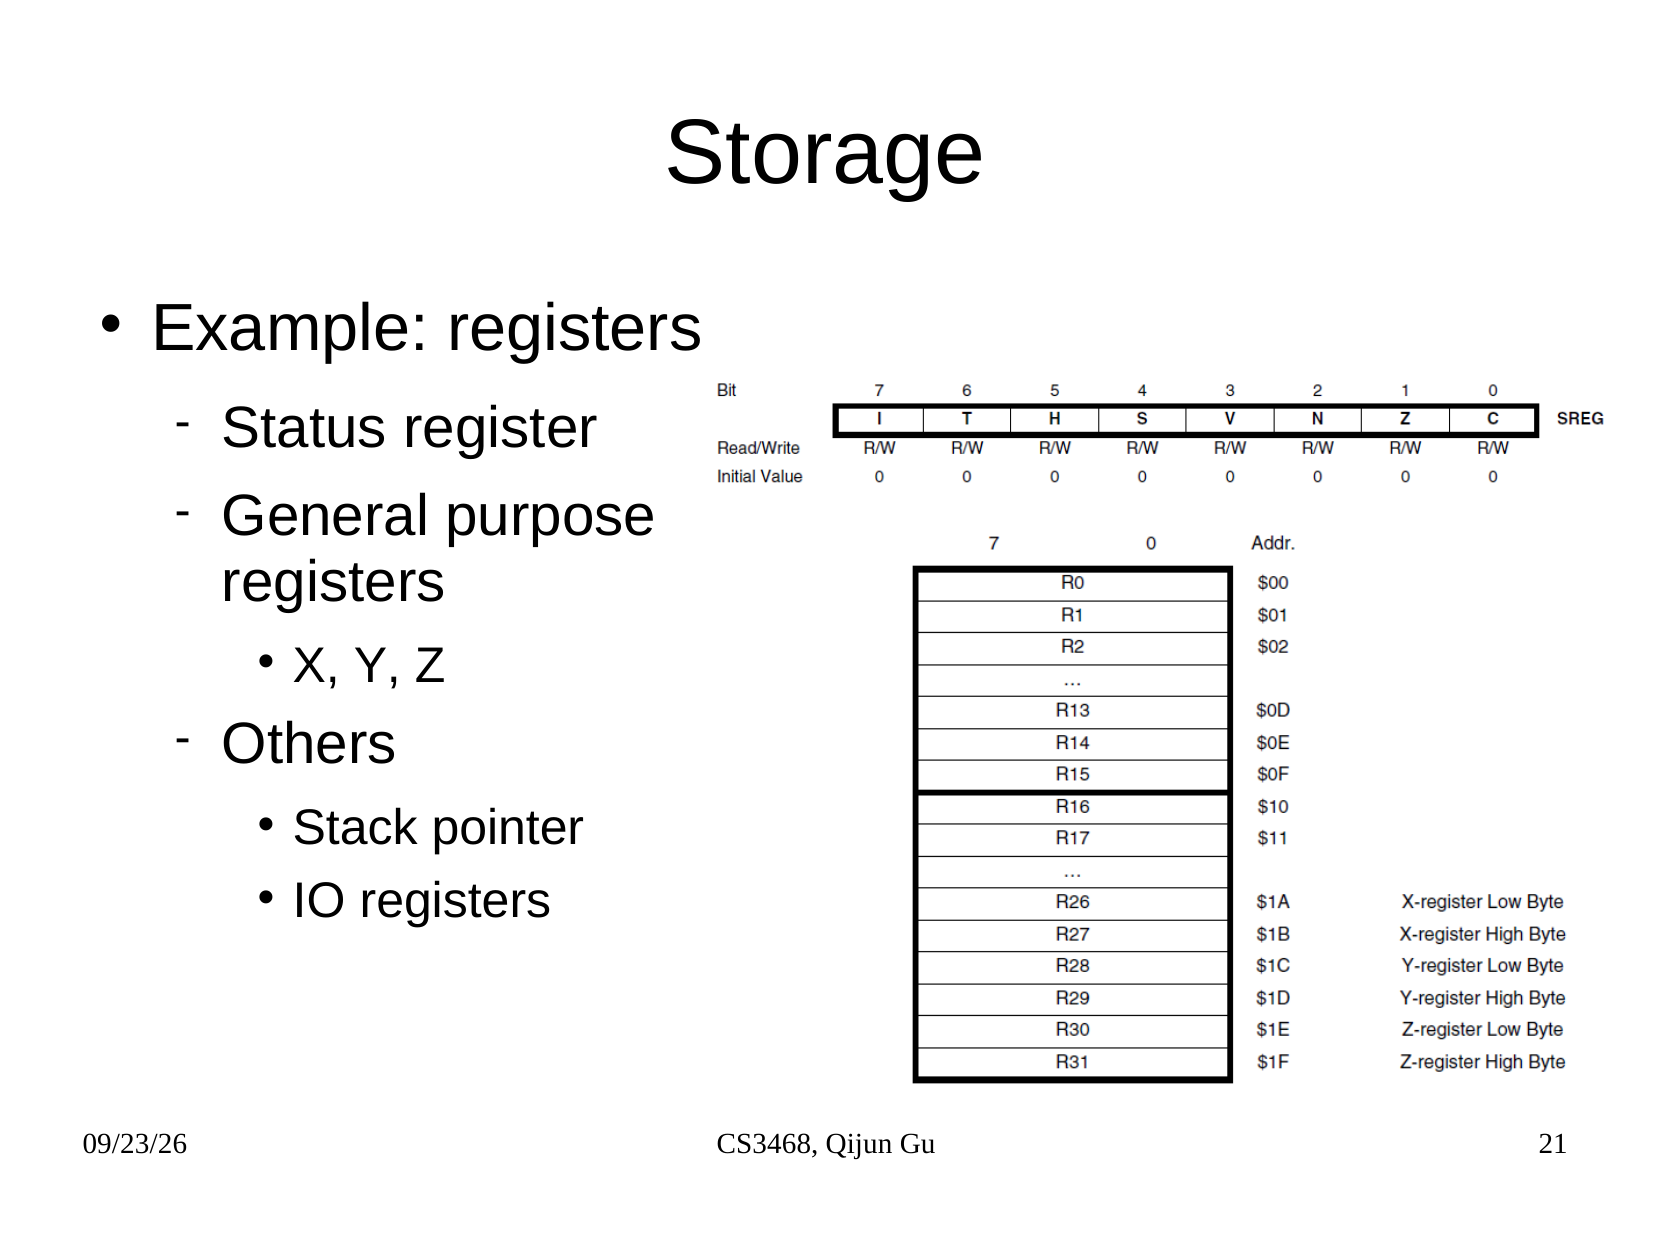

# Storage
Example: registers
Status register
General purpose registers
X, Y, Z
Others
Stack pointer
IO registers
CS3468, Qijun Gu
21